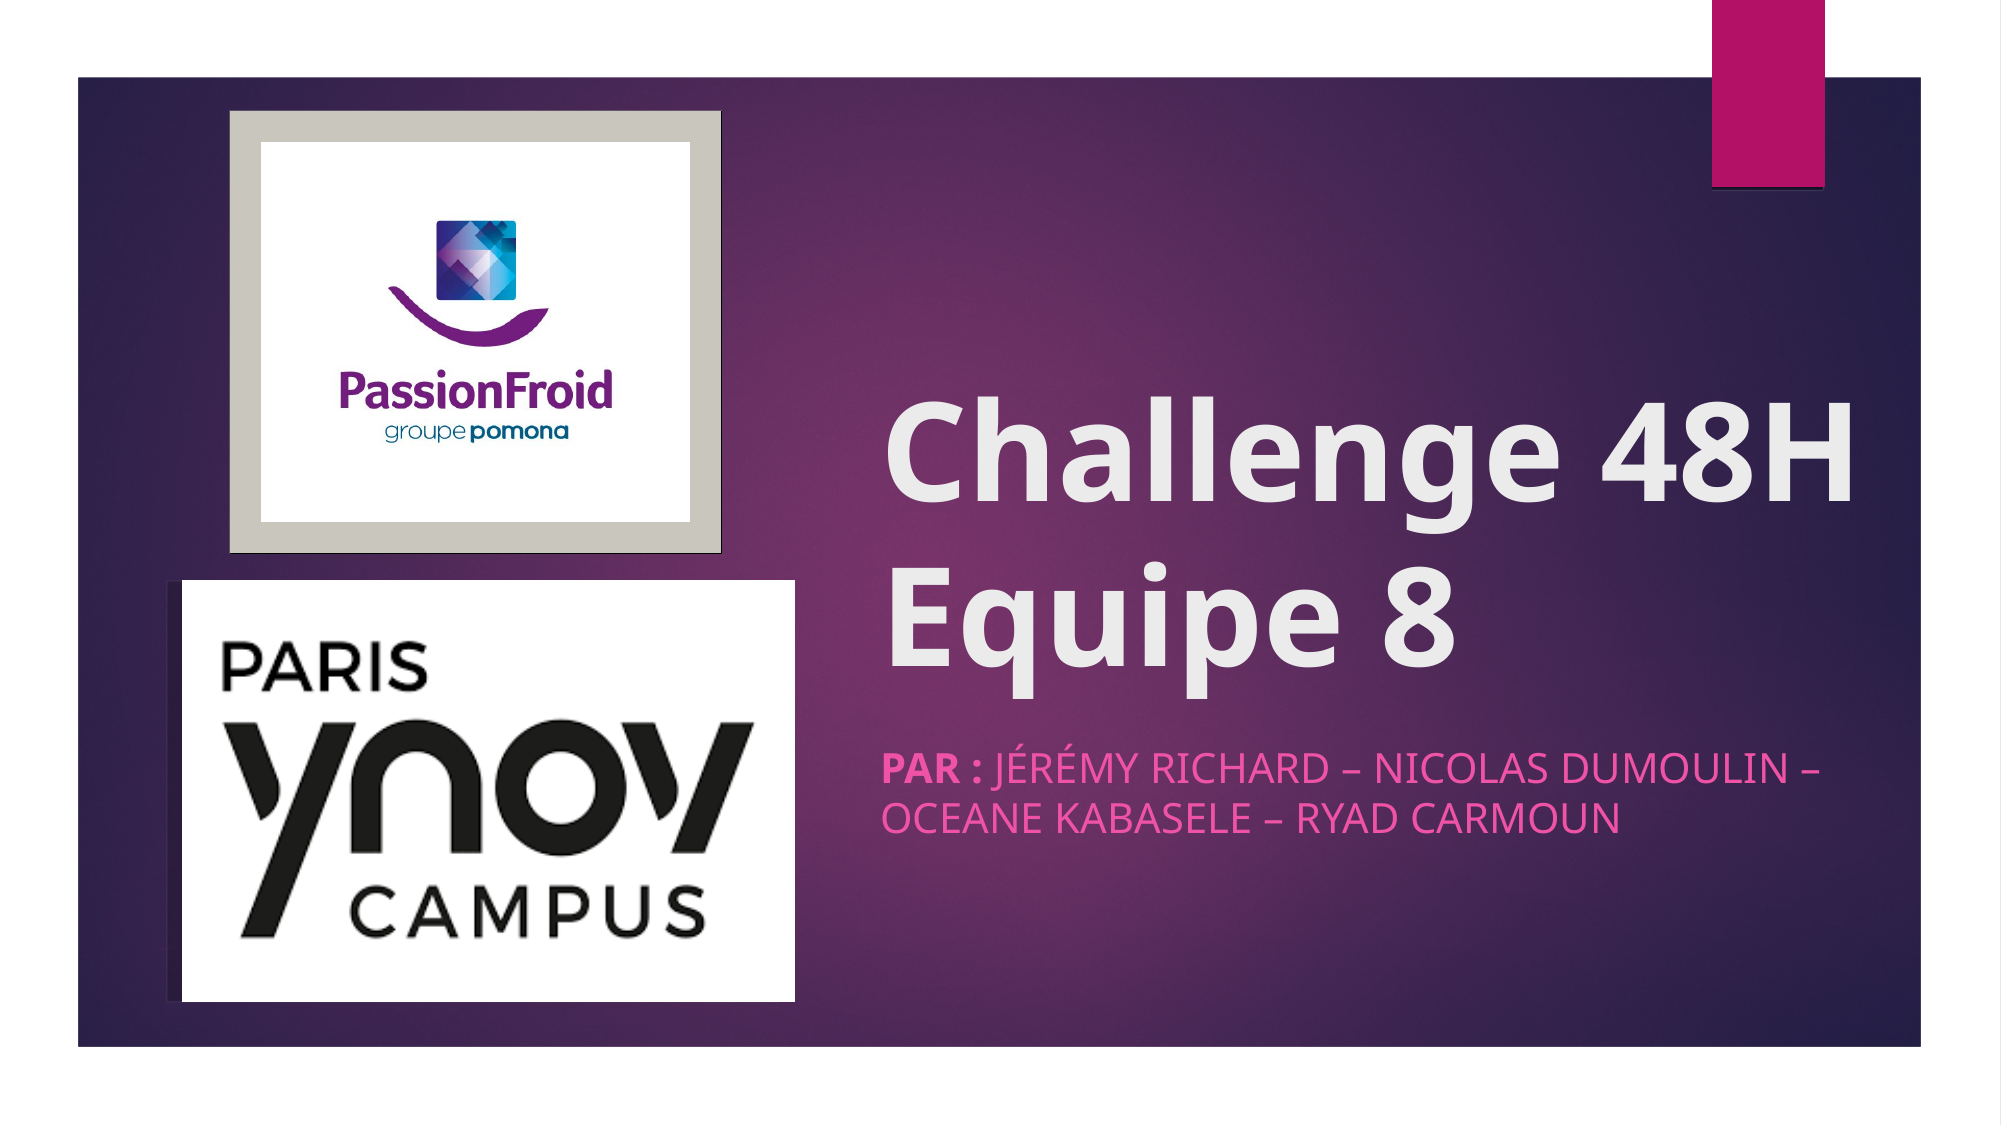

# Challenge 48H Equipe 8
Par : Jérémy richard – Nicolas dumoulin – oceane kabasele – ryad carmoun